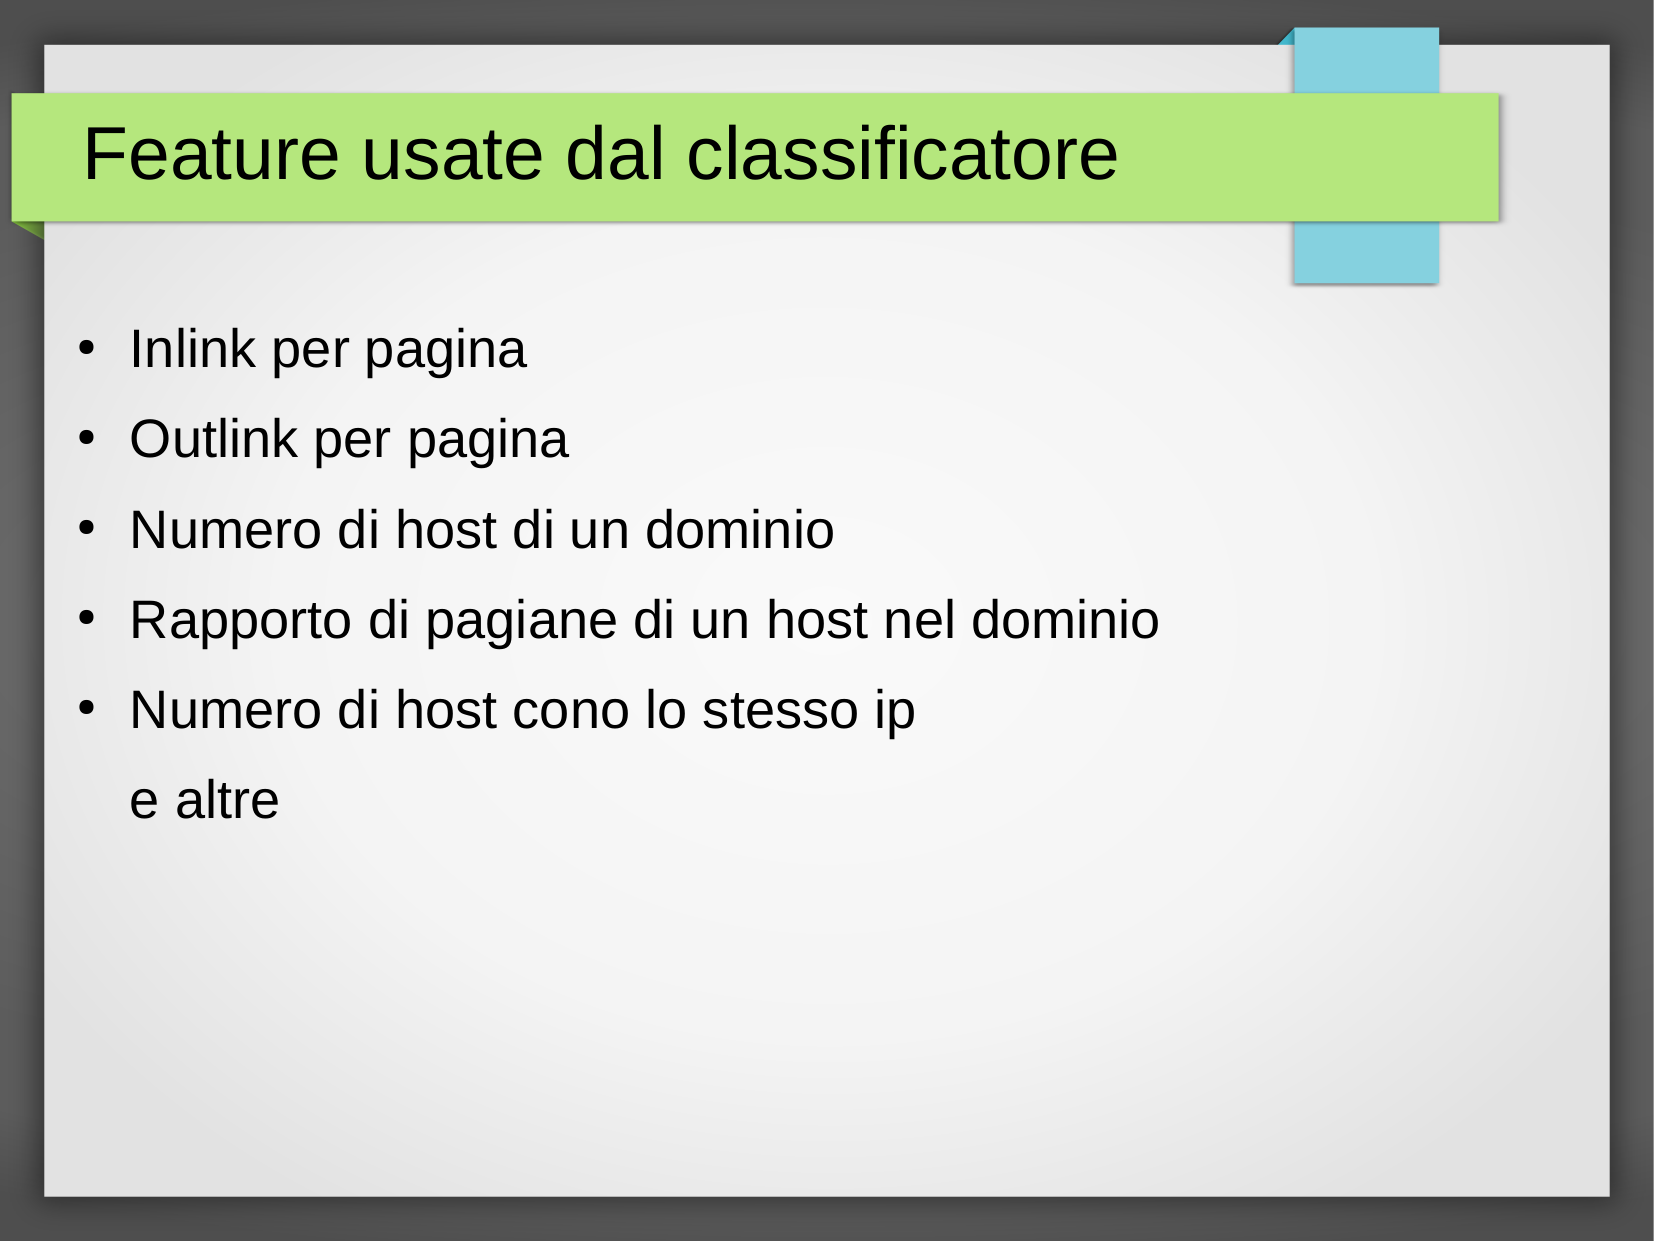

# Feature usate dal classificatore
Inlink per pagina
Outlink per pagina
Numero di host di un dominio
Rapporto di pagiane di un host nel dominio
Numero di host cono lo stesso ip
e altre